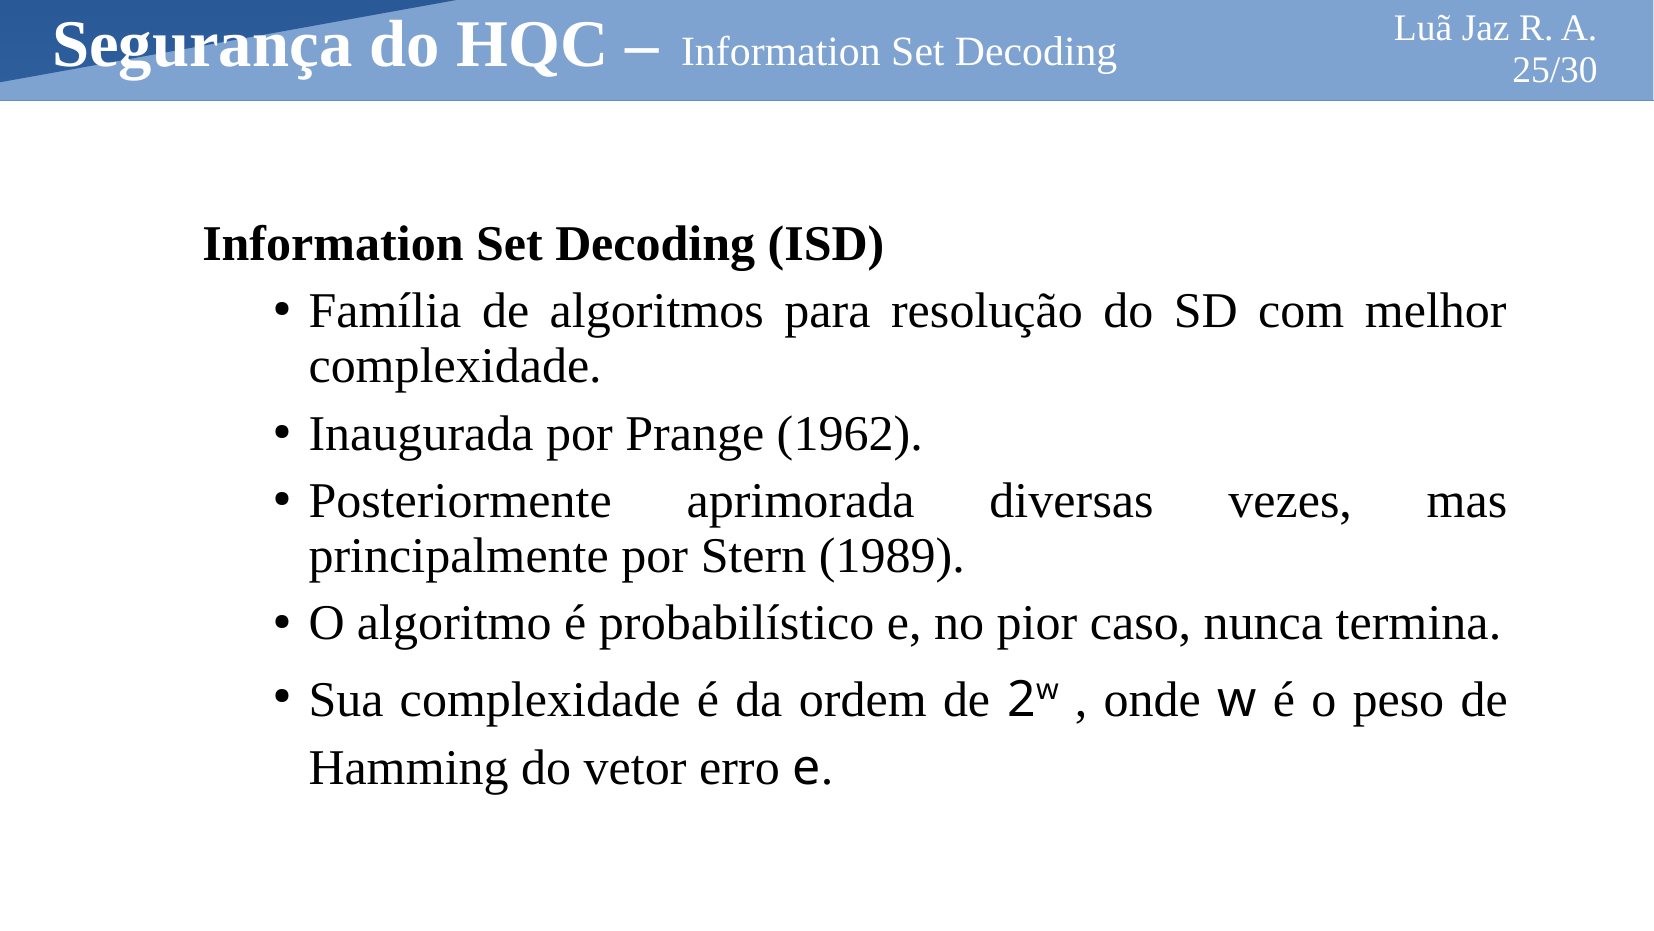

Segurança do HQC –
Luã Jaz R. A.
25/30
Information Set Decoding
Information Set Decoding (ISD)
Família de algoritmos para resolução do SD com melhor complexidade.
Inaugurada por Prange (1962).
Posteriormente aprimorada diversas vezes, mas principalmente por Stern (1989).
O algoritmo é probabilístico e, no pior caso, nunca termina.
Sua complexidade é da ordem de 2w , onde w é o peso de Hamming do vetor erro e.